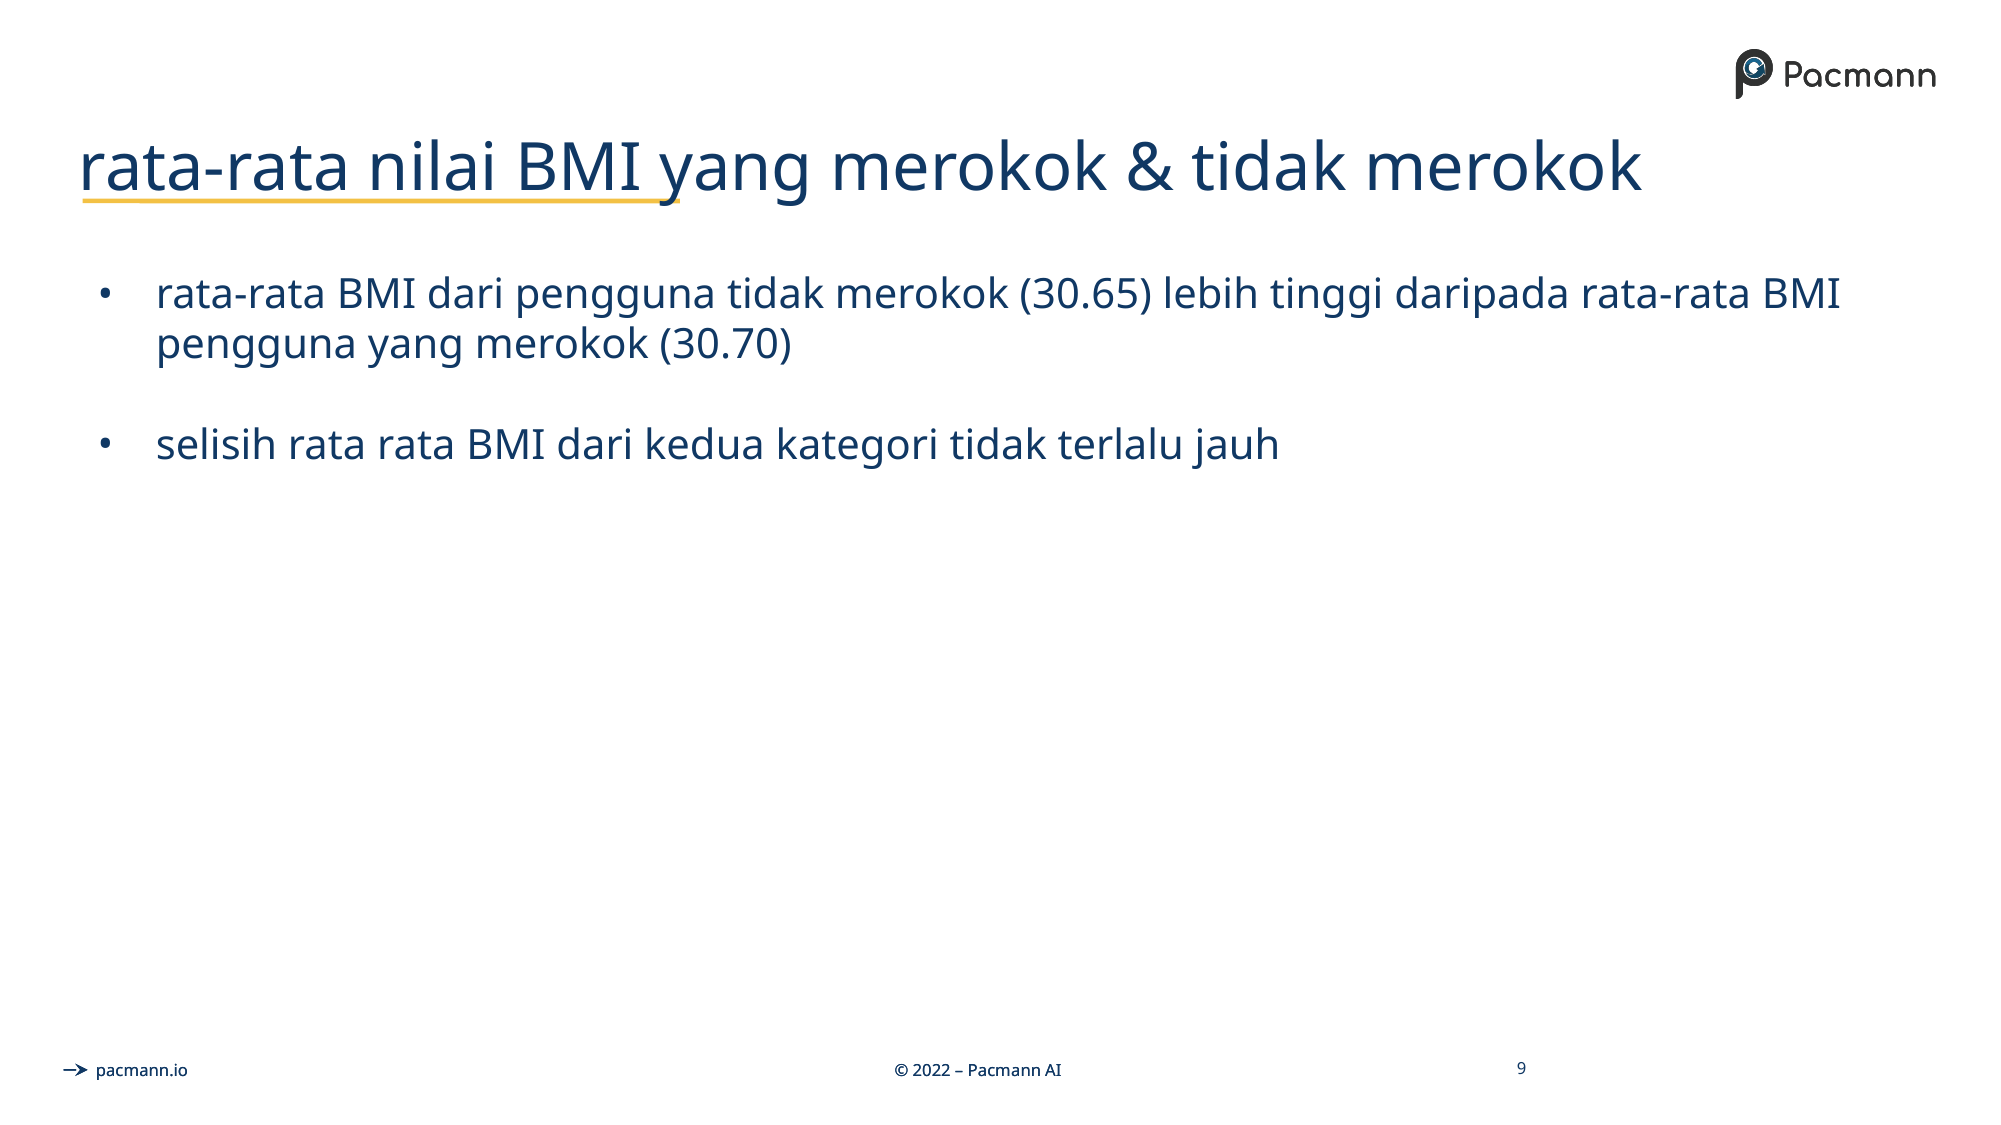

# rata-rata nilai BMI yang merokok & tidak merokok
rata-rata BMI dari pengguna tidak merokok (30.65) lebih tinggi daripada rata-rata BMI pengguna yang merokok (30.70)
selisih rata rata BMI dari kedua kategori tidak terlalu jauh